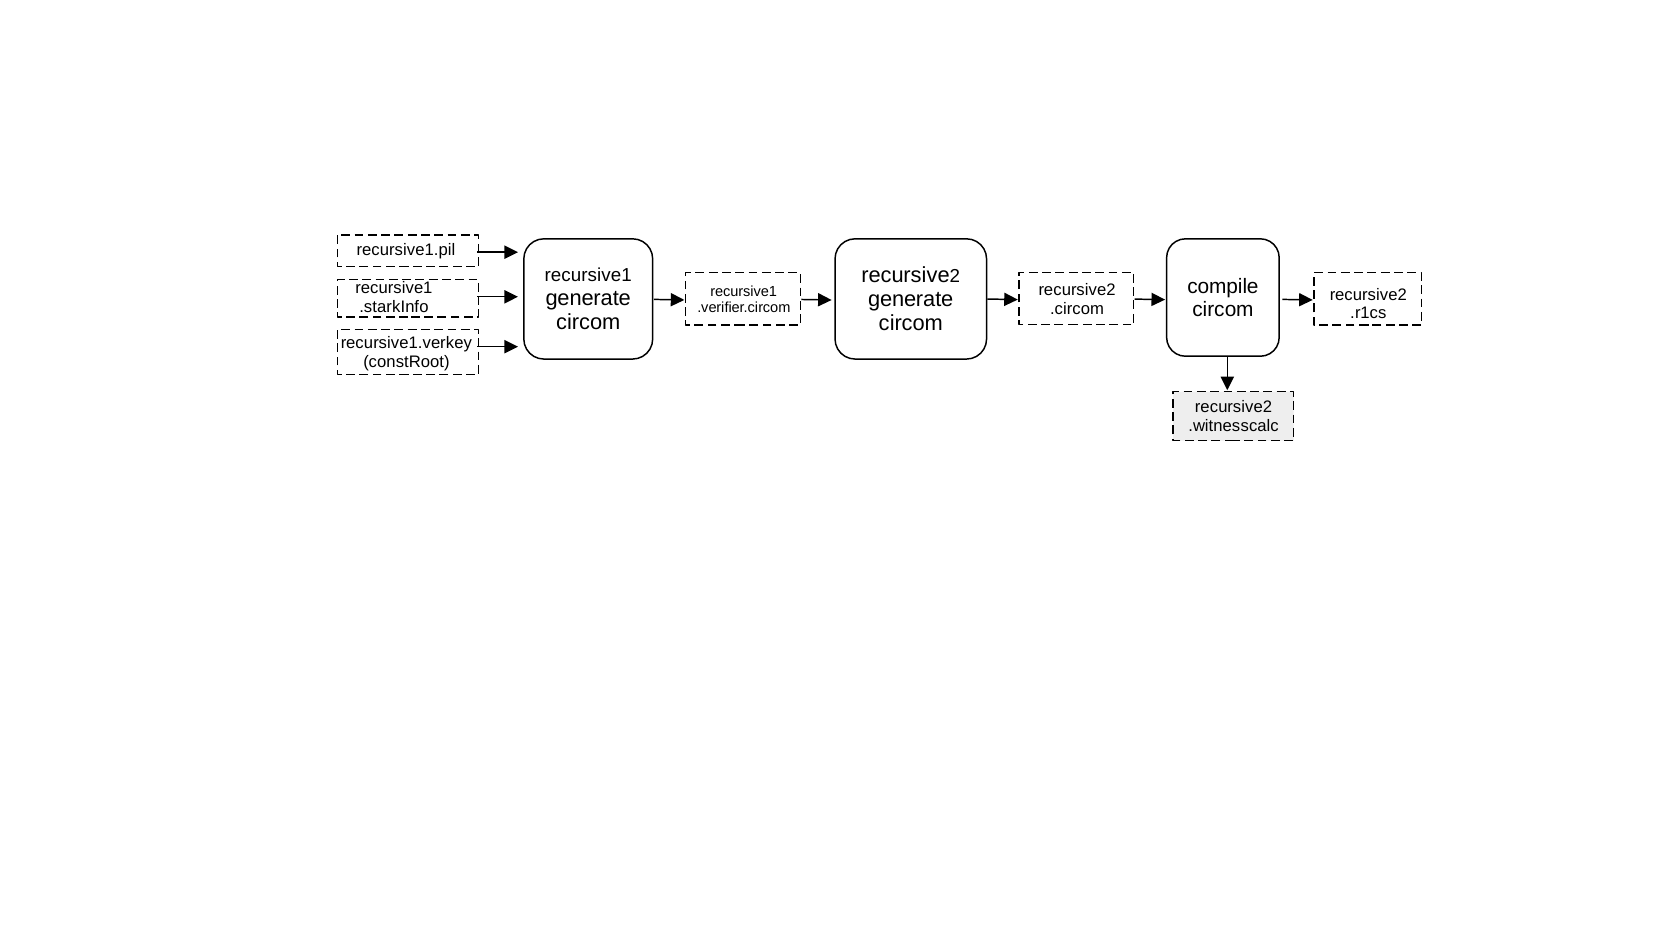

recursive1.pil
recursive1
generate
circom
recursive2
generate
circom
compile
circom
recursive1
.starkInfo
recursive2
.circom
recursive1
.verifier.circom
recursive2
.r1cs
recursive1.verkey
(constRoot)
recursive2
.witnesscalc